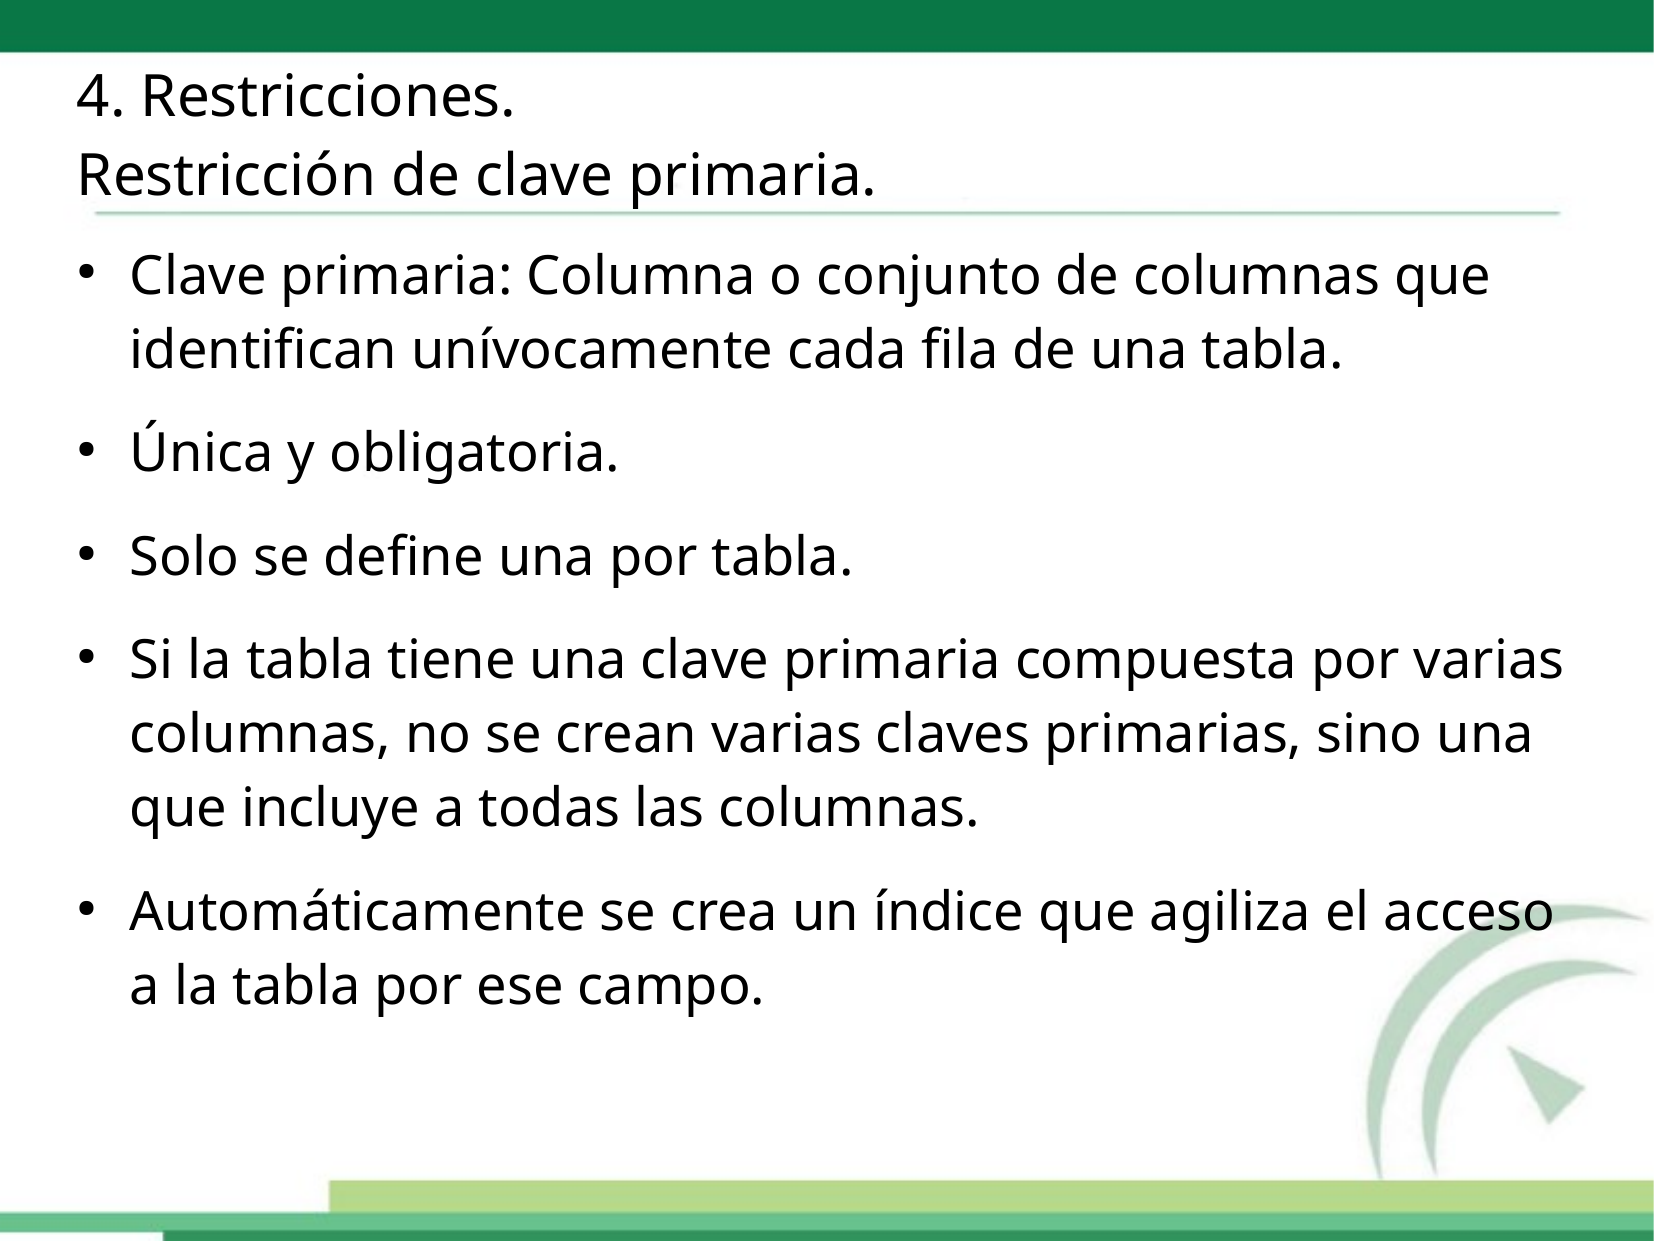

# 4. Restricciones. Restricción de clave primaria.
Clave primaria: Columna o conjunto de columnas que identifican unívocamente cada fila de una tabla.
Única y obligatoria.
Solo se define una por tabla.
Si la tabla tiene una clave primaria compuesta por varias columnas, no se crean varias claves primarias, sino una que incluye a todas las columnas.
Automáticamente se crea un índice que agiliza el acceso a la tabla por ese campo.